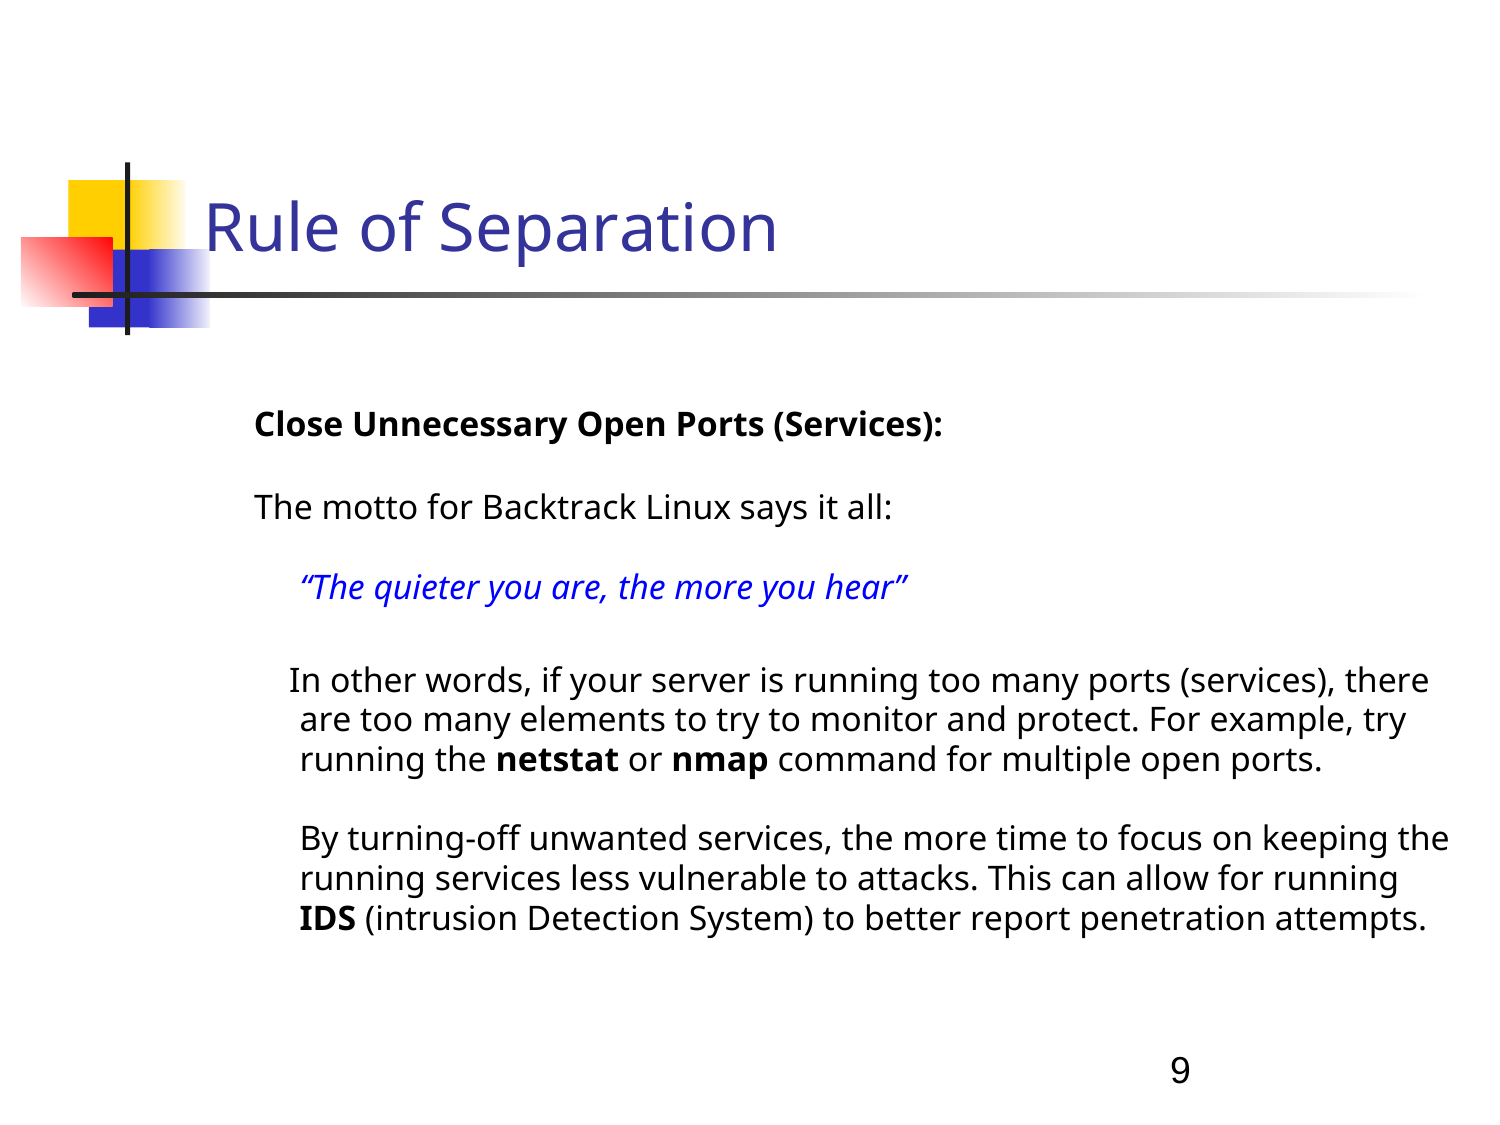

# Rule of Separation
Close Unnecessary Open Ports (Services):
The motto for Backtrack Linux says it all:
“The quieter you are, the more you hear”
 In other words, if your server is running too many ports (services), there are too many elements to try to monitor and protect. For example, try running the netstat or nmap command for multiple open ports.
By turning-off unwanted services, the more time to focus on keeping the running services less vulnerable to attacks. This can allow for running IDS (intrusion Detection System) to better report penetration attempts.
9